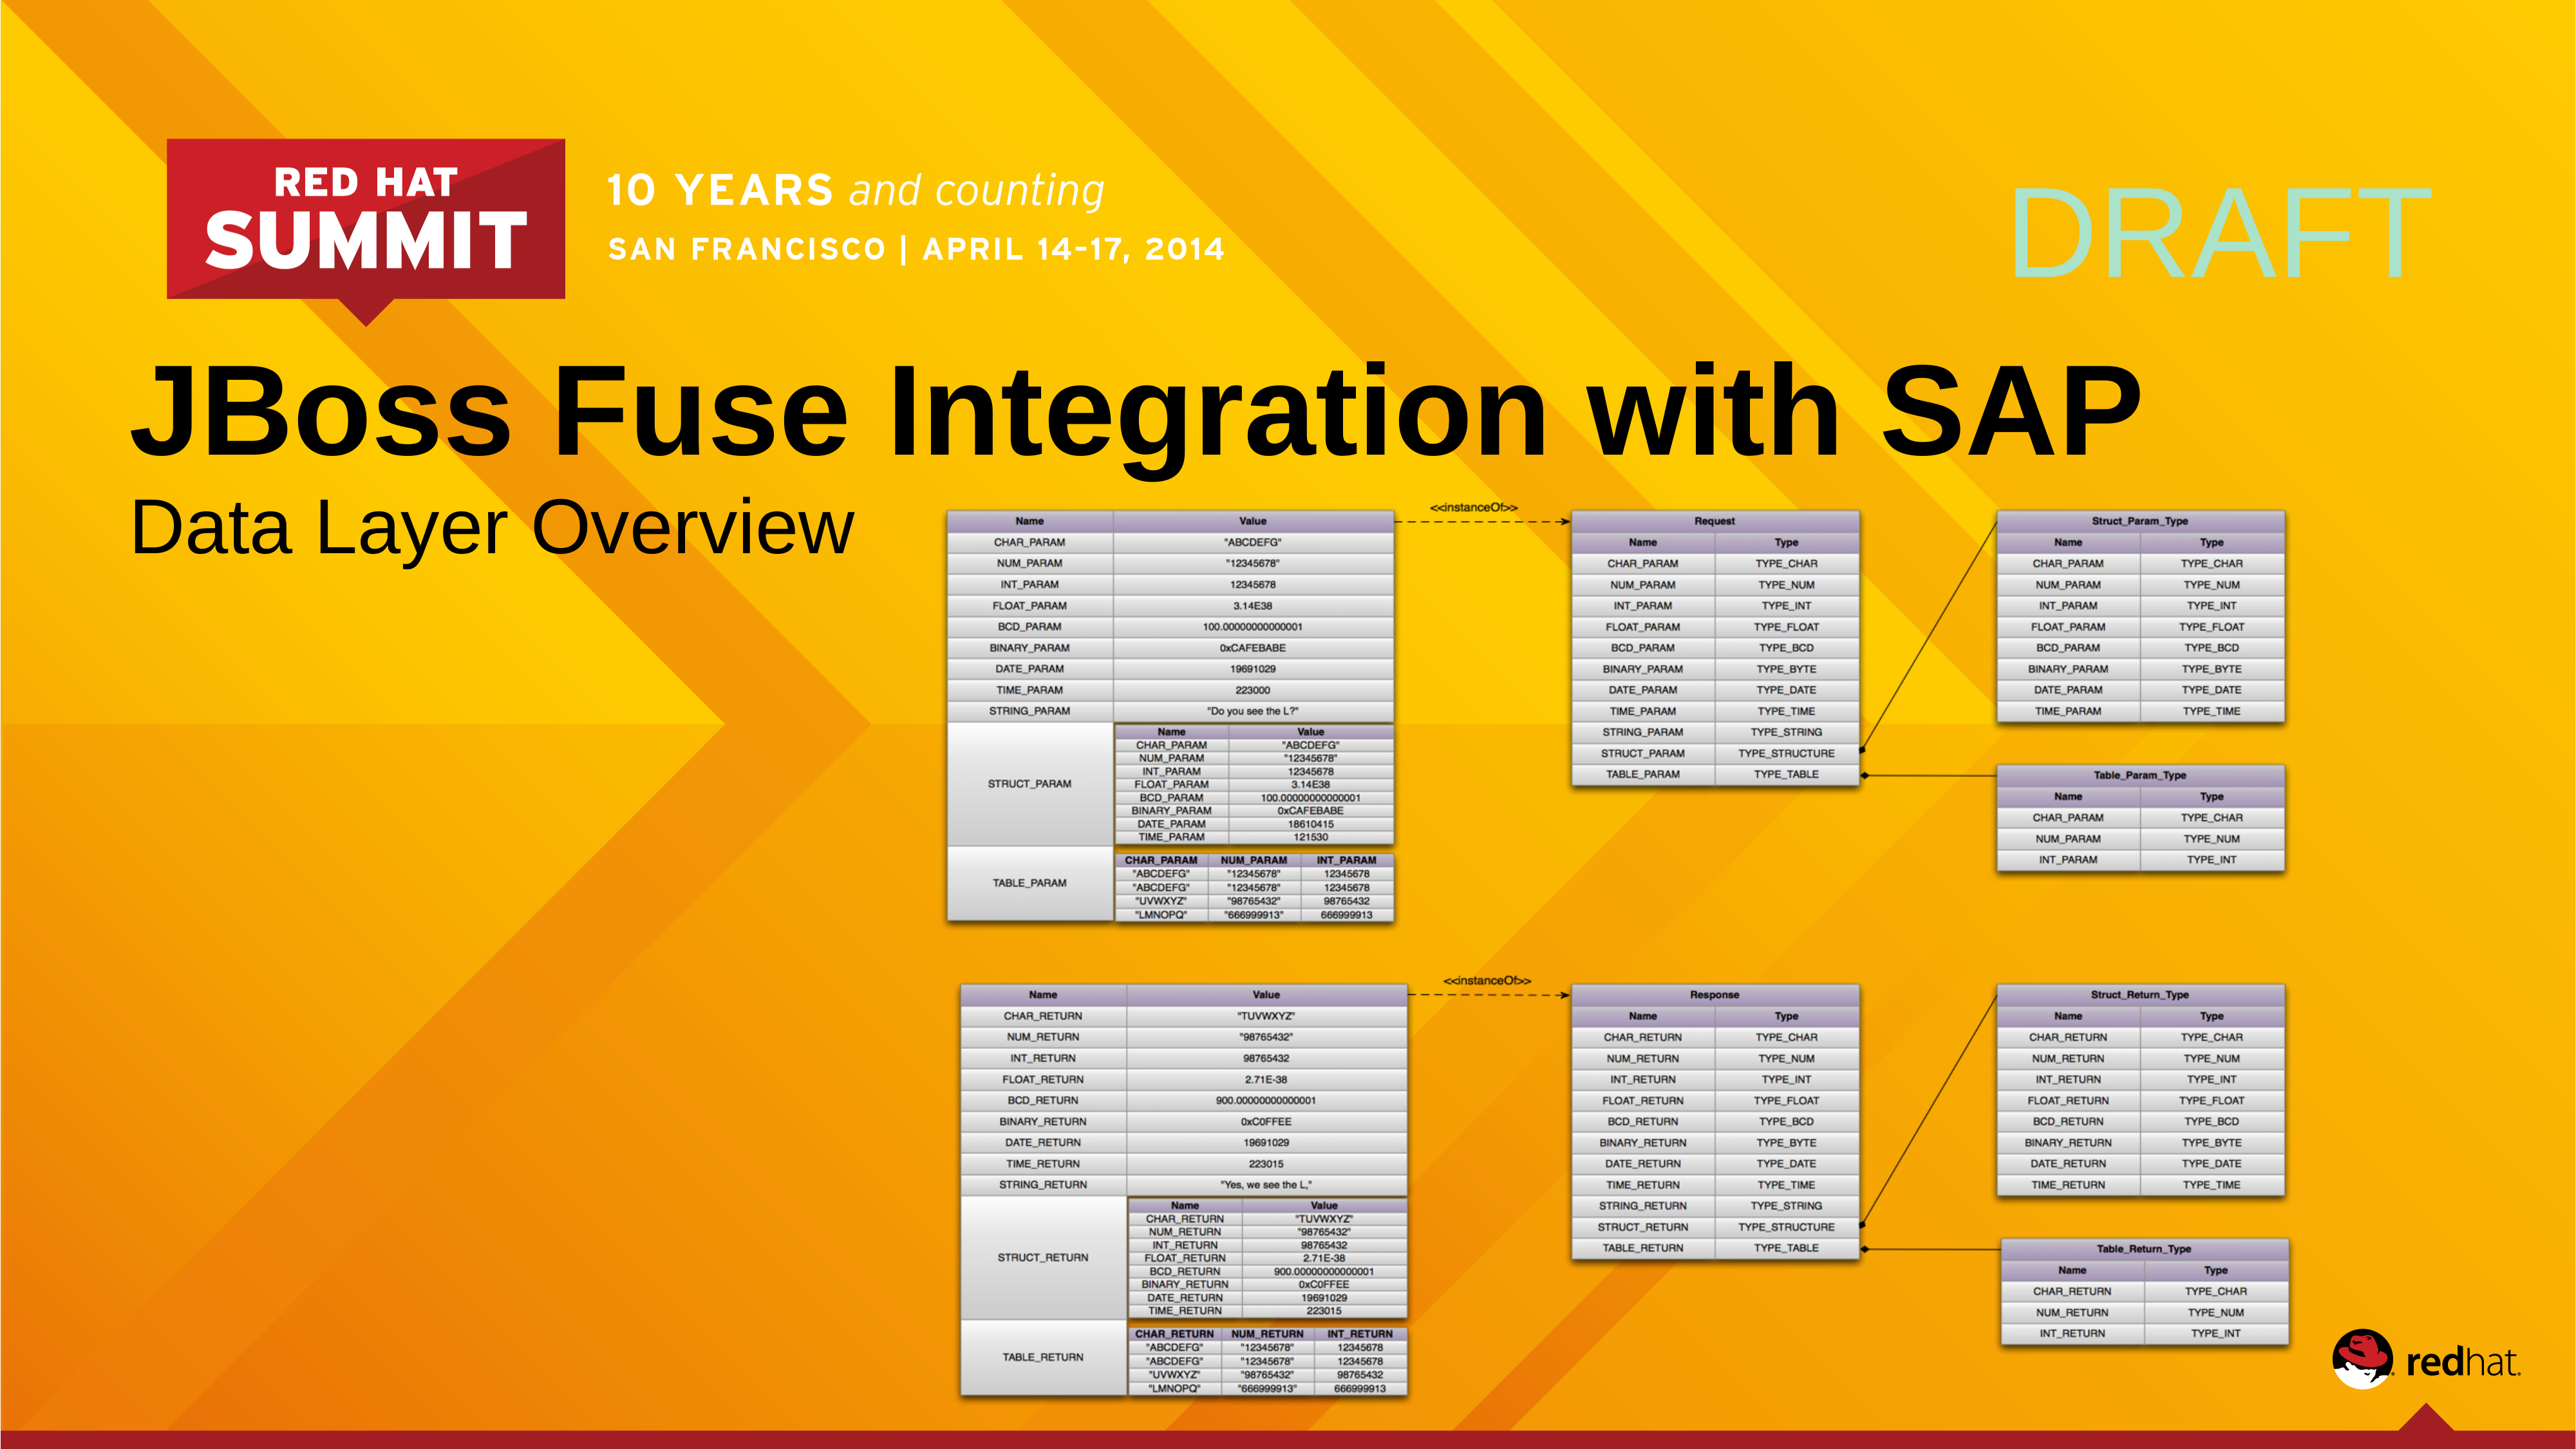

JBoss Fuse Integration with SAP
Data Layer Overview